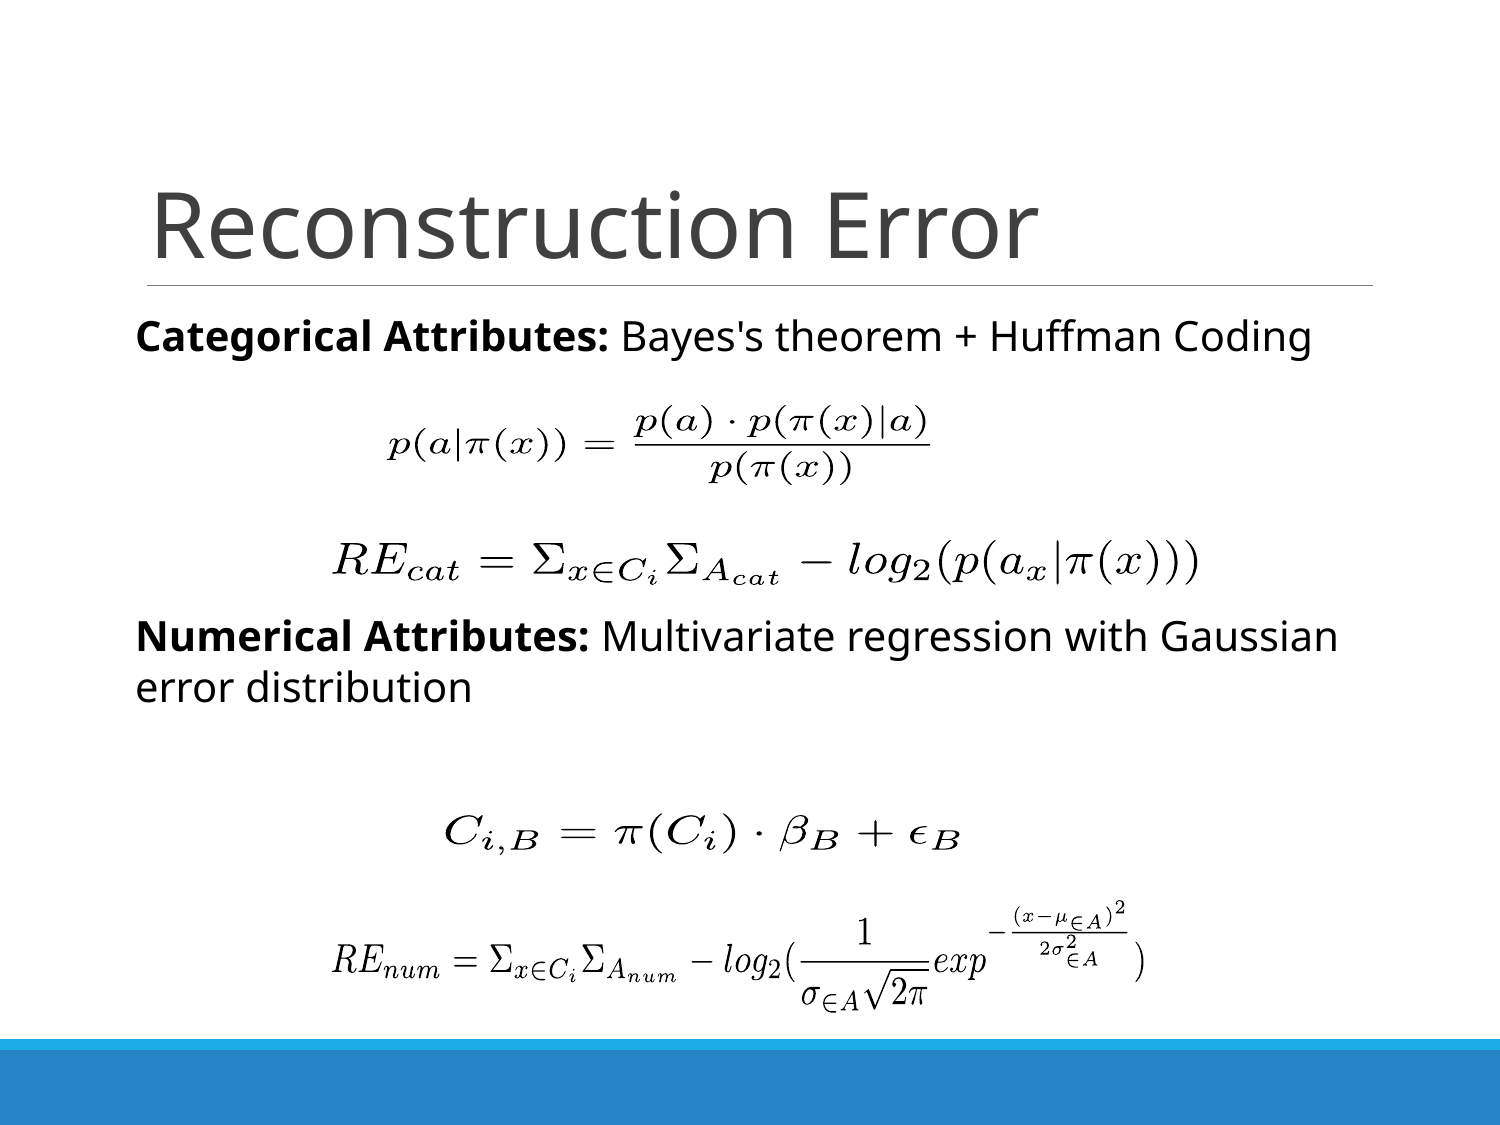

Reconstruction Error
Categorical Attributes: Bayes's theorem + Huffman Coding
Numerical Attributes: Multivariate regression with Gaussian error distribution